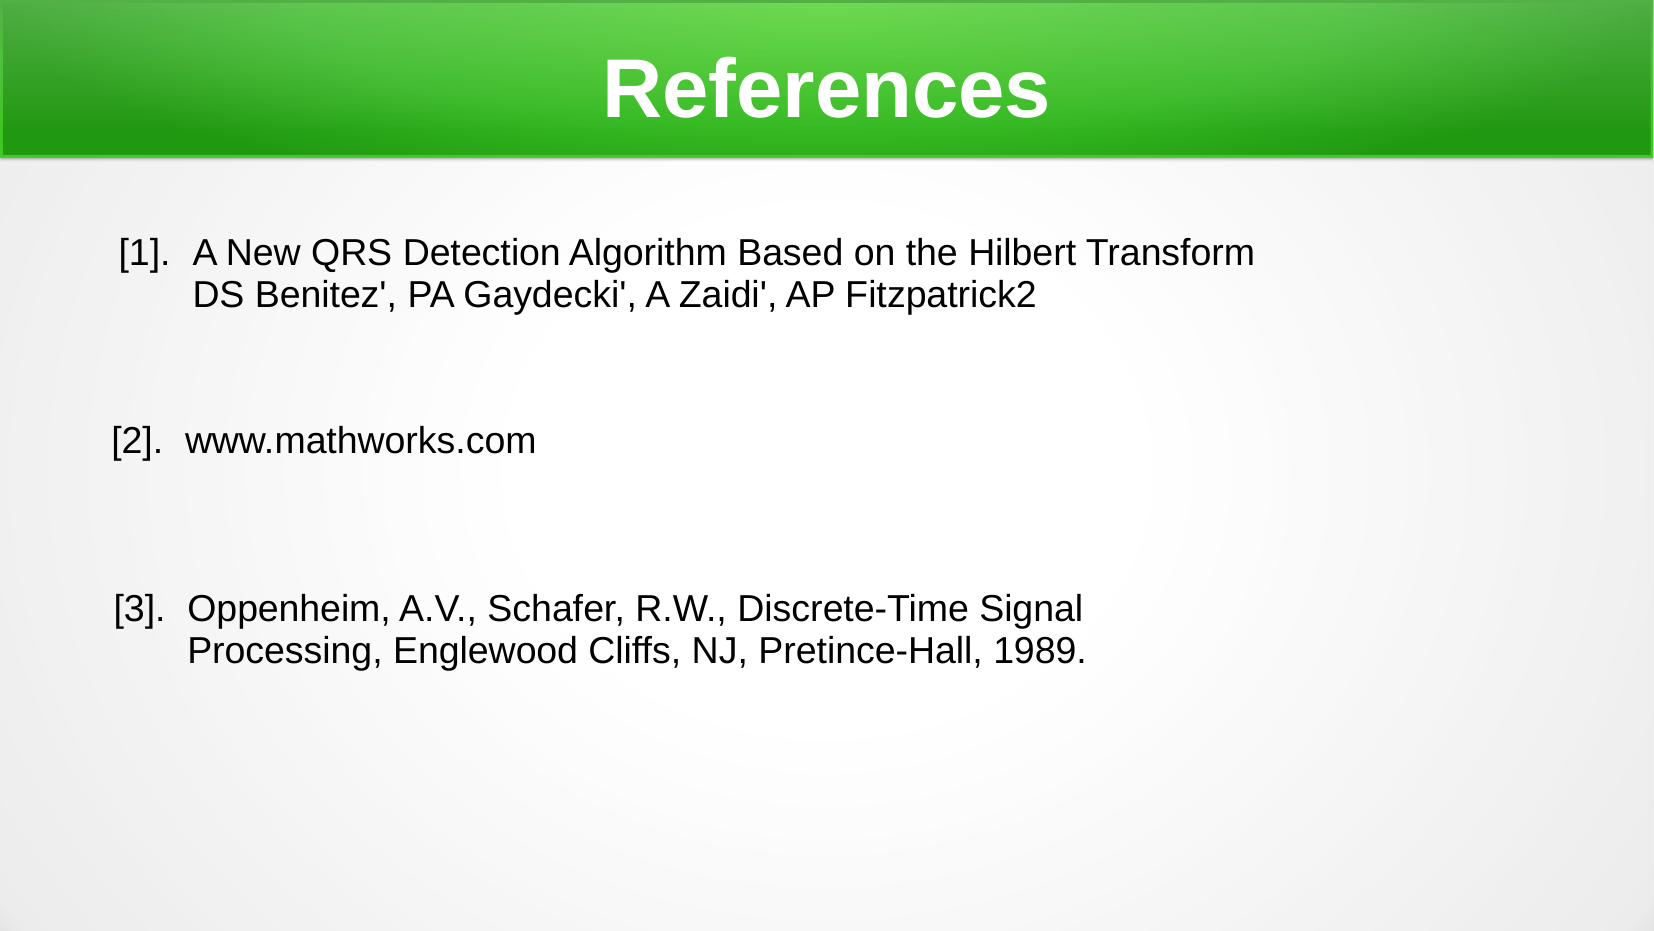

# References
[1].	A New QRS Detection Algorithm Based on the Hilbert Transform
	DS Benitez', PA Gaydecki', A Zaidi', AP Fitzpatrick2
[2].	www.mathworks.com
[3].	Oppenheim, A.V., Schafer, R.W., Discrete-Time Signal
	Processing, Englewood Cliffs, NJ, Pretince-Hall, 1989.